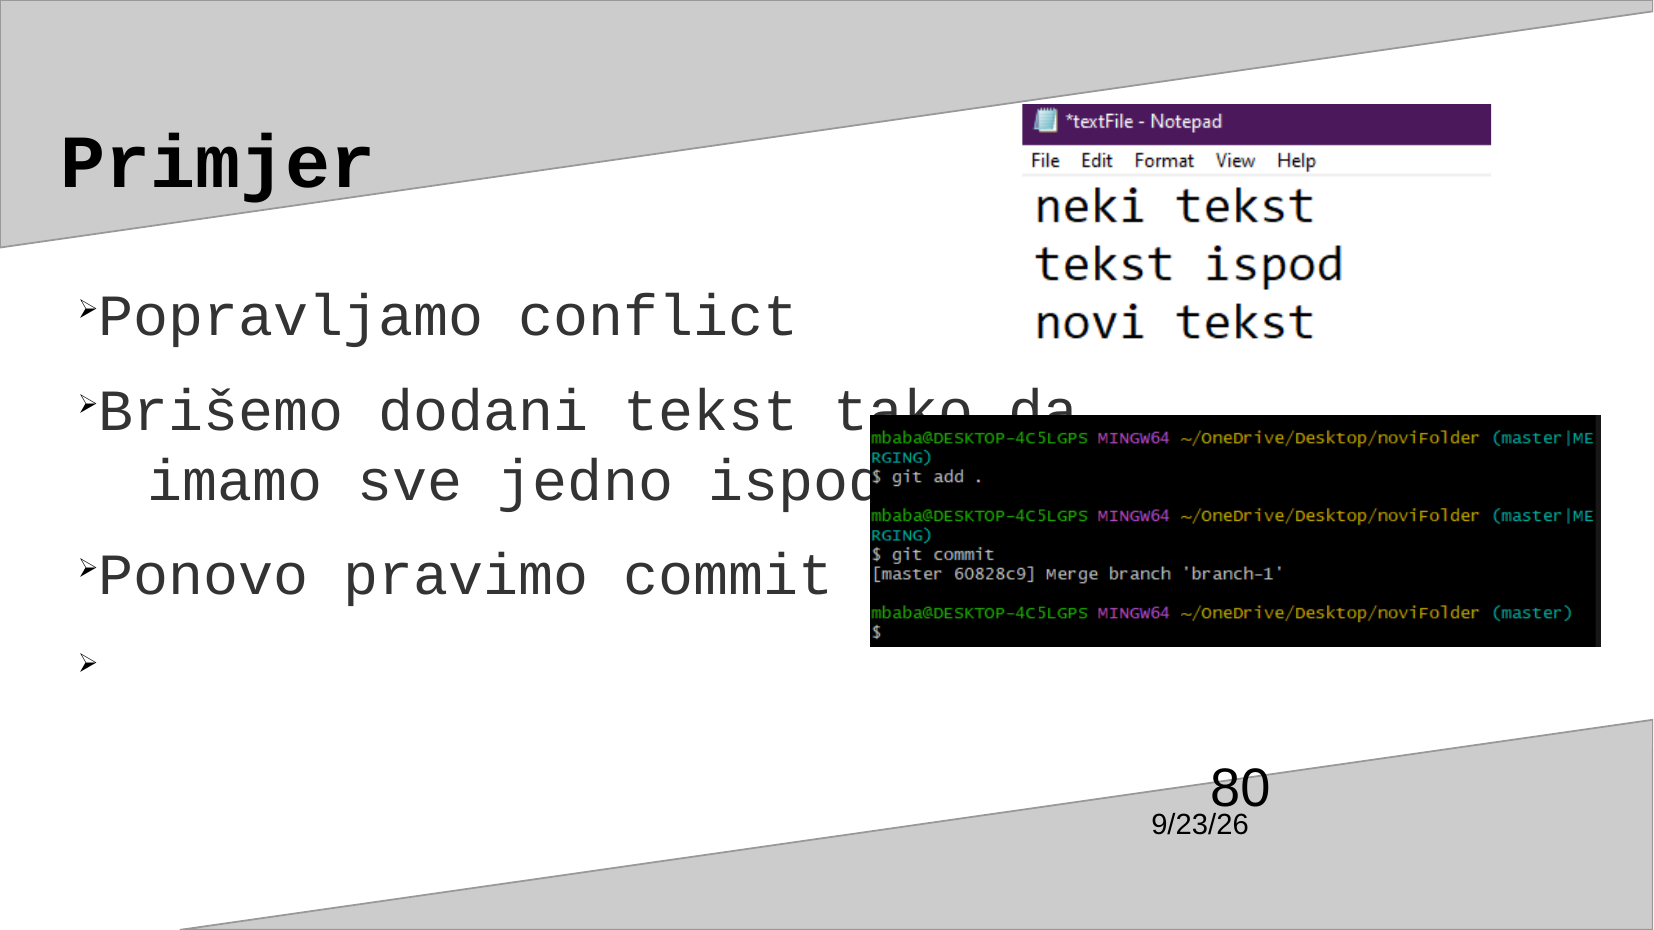

Primjer
# Popravljamo conflict
Brišemo dodani tekst tako da
 imamo sve jedno ispod drugog
Ponovo pravimo commit